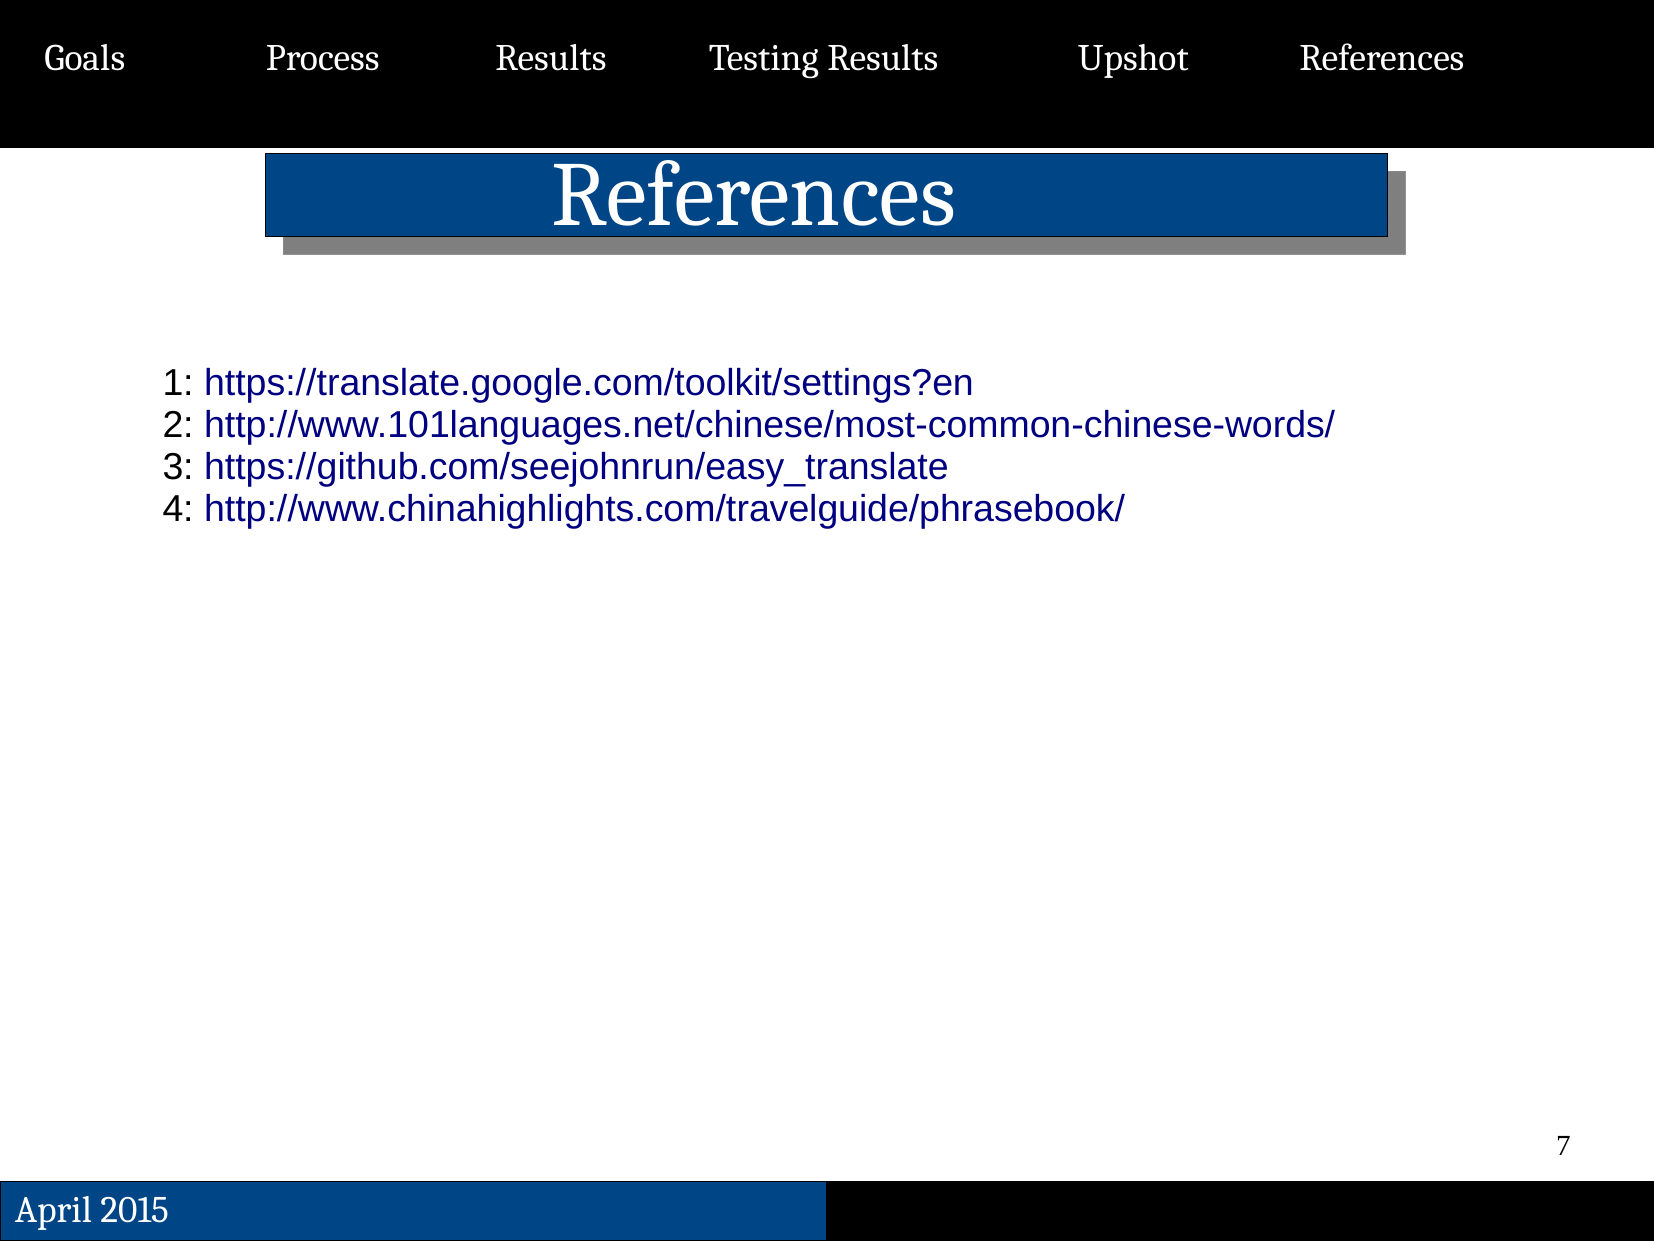

Graphs and Properties		Questions			Method		Results		Conclusion
Goals	 	Process	 	 Results	 	Testing Results	 	Upshot	 	References
References
1: https://translate.google.com/toolkit/settings?en
2: http://www.101languages.net/chinese/most-common-chinese-words/
3: https://github.com/seejohnrun/easy_translate
4: http://www.chinahighlights.com/travelguide/phrasebook/
7
February 2015
April 2015
Sub Topic 2